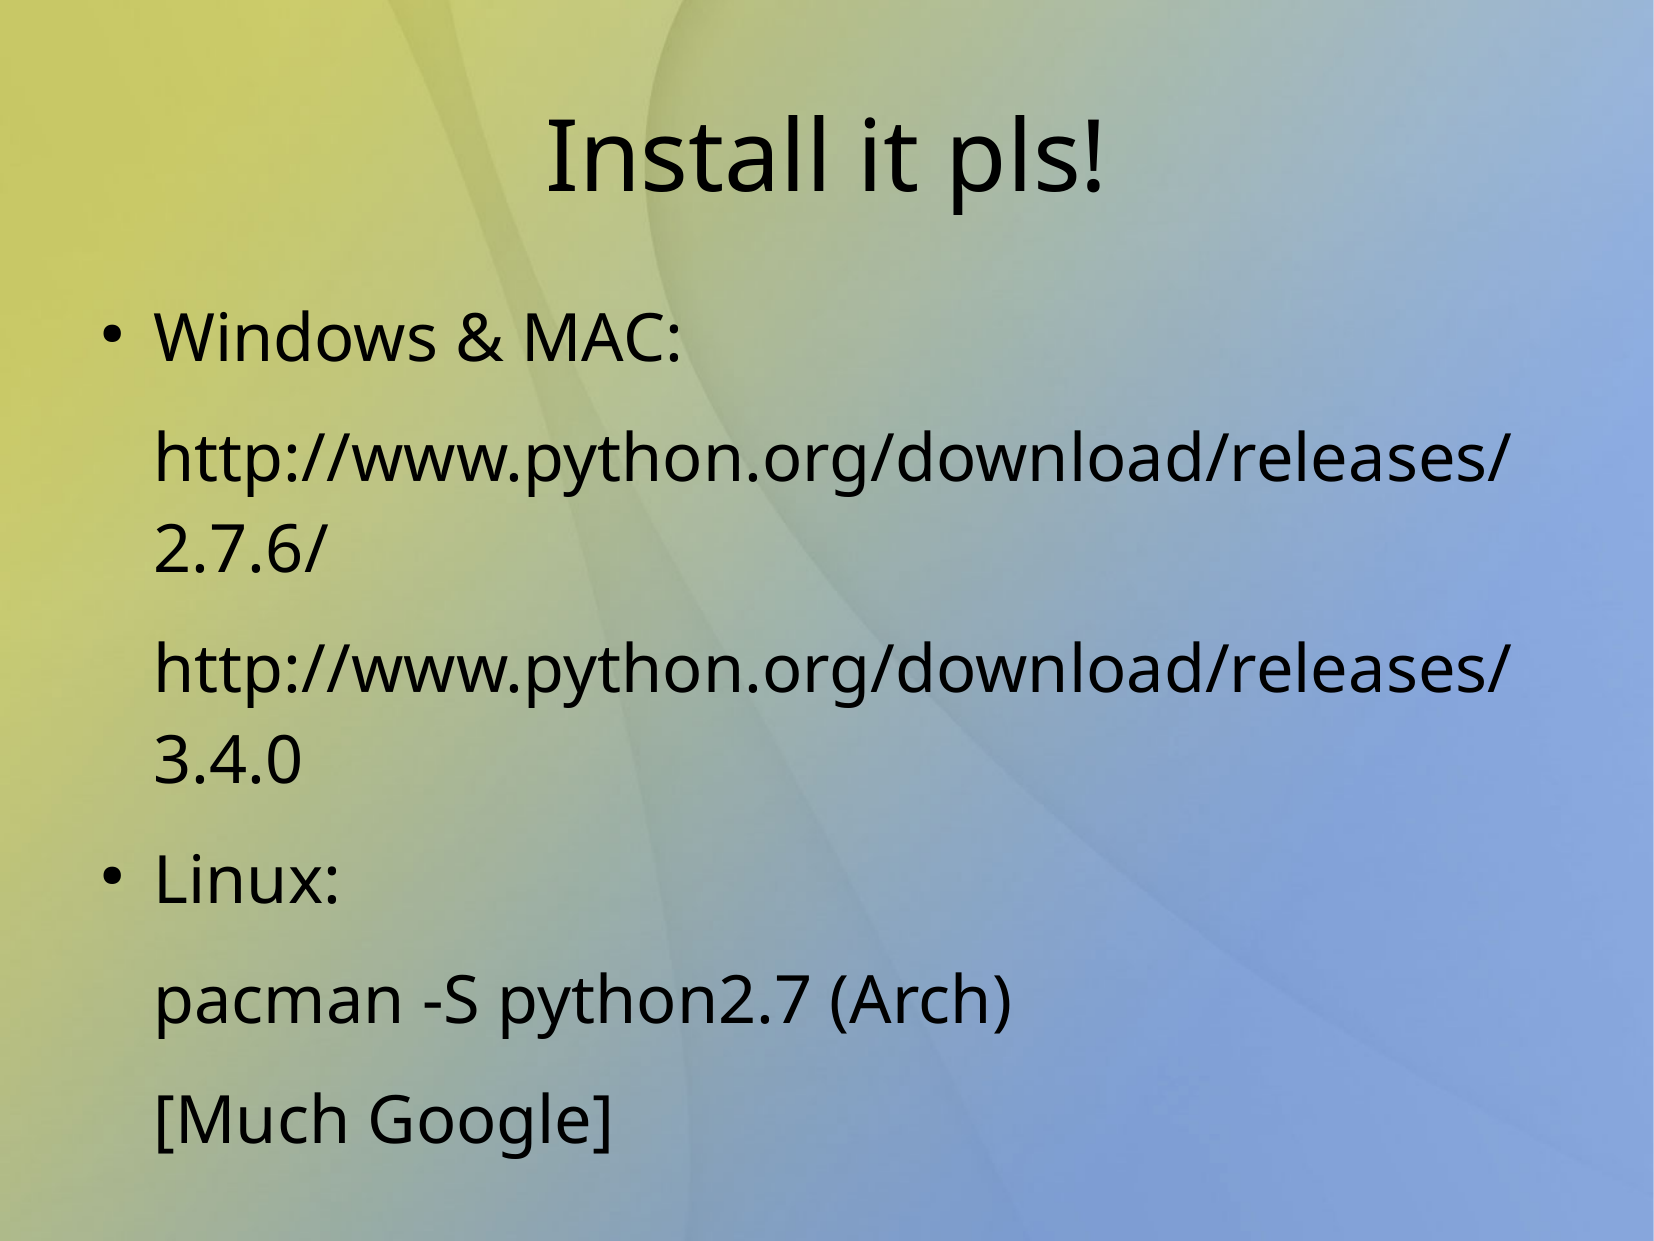

# Install it pls!
Windows & MAC:
http://www.python.org/download/releases/2.7.6/
http://www.python.org/download/releases/3.4.0
Linux:
pacman -S python2.7 (Arch)
[Much Google]